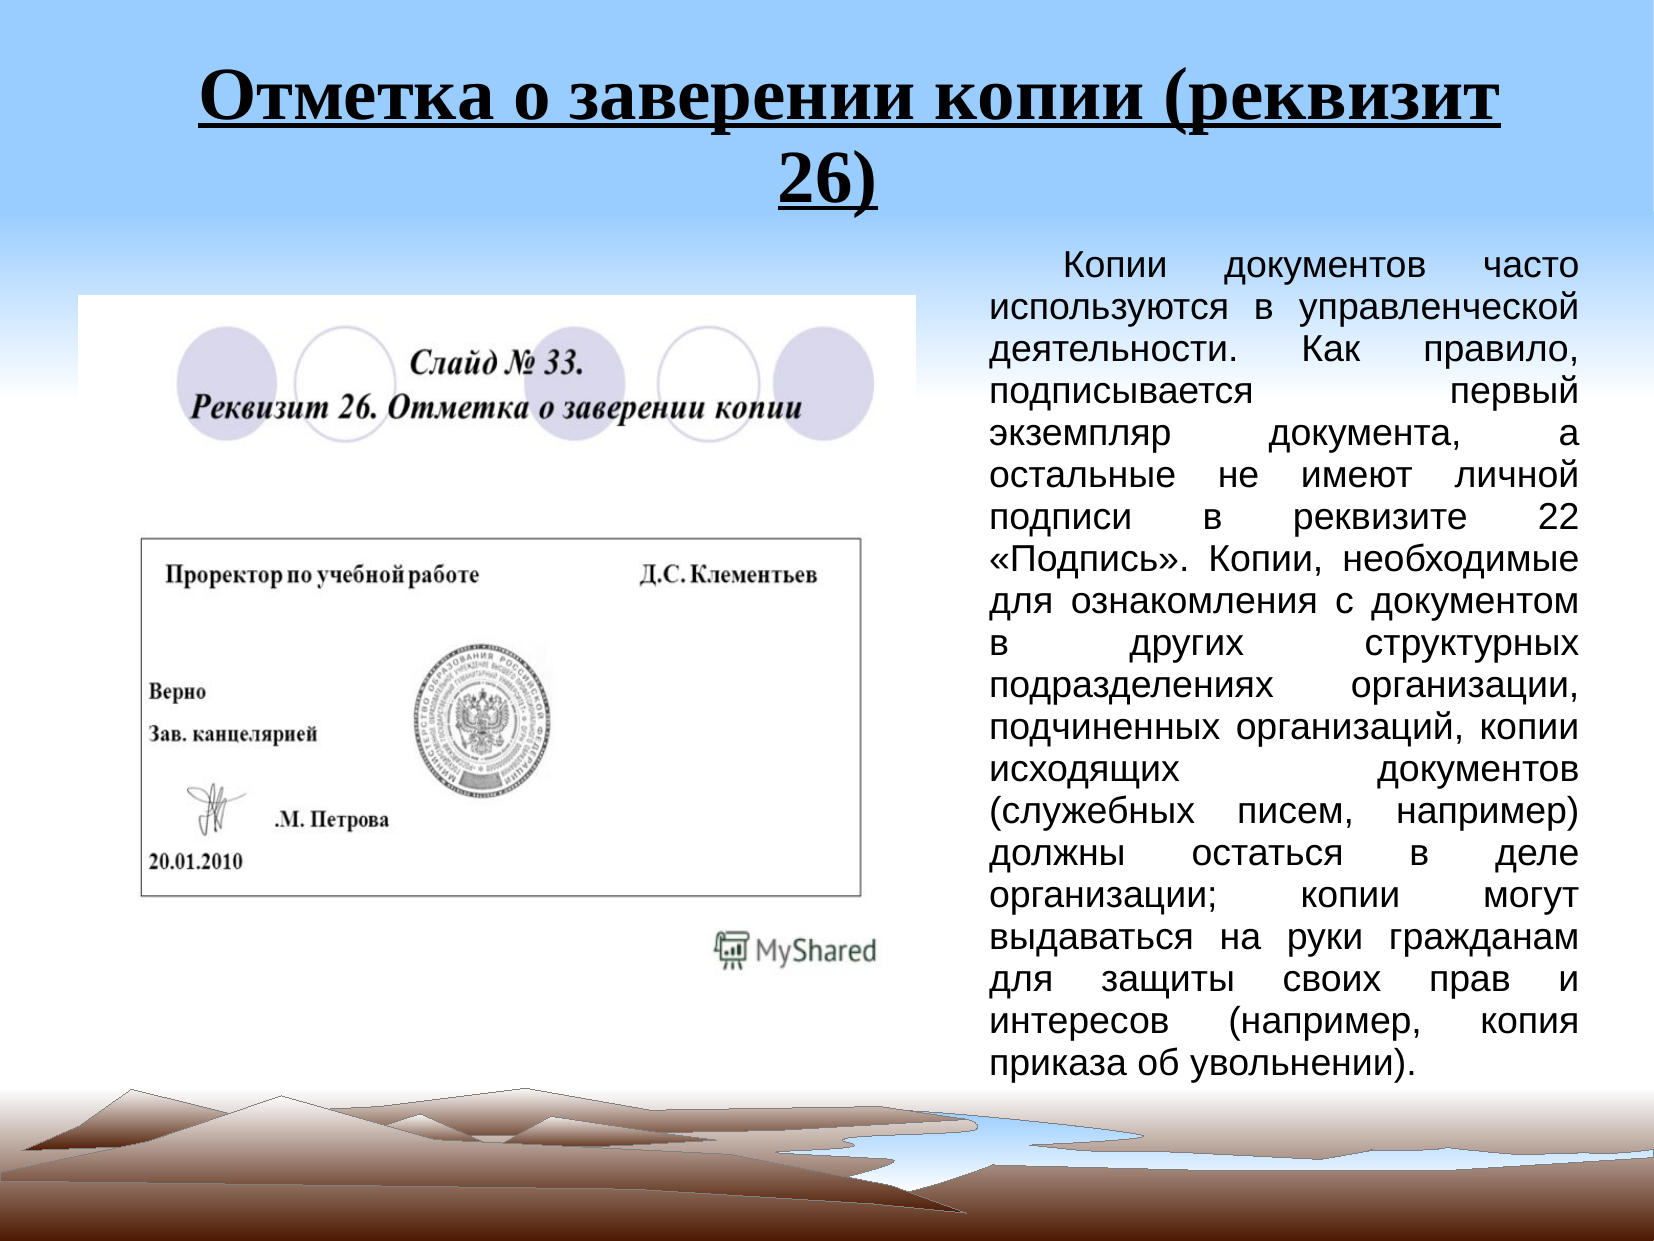

# Отметка о заверении копии (реквизит 26)
	Копии документов часто используются в управленческой деятельности. Как правило, подписывается первый экземпляр документа, а остальные не имеют личной подписи в реквизите 22 «Подпись». Копии, необходимые для ознакомления с документом в других структурных подразделениях организации, подчиненных организаций, копии исходящих документов (служебных писем, например) должны остаться в деле организации; копии могут выдаваться на руки гражданам для защиты своих прав и интересов (например, копия приказа об увольнении).